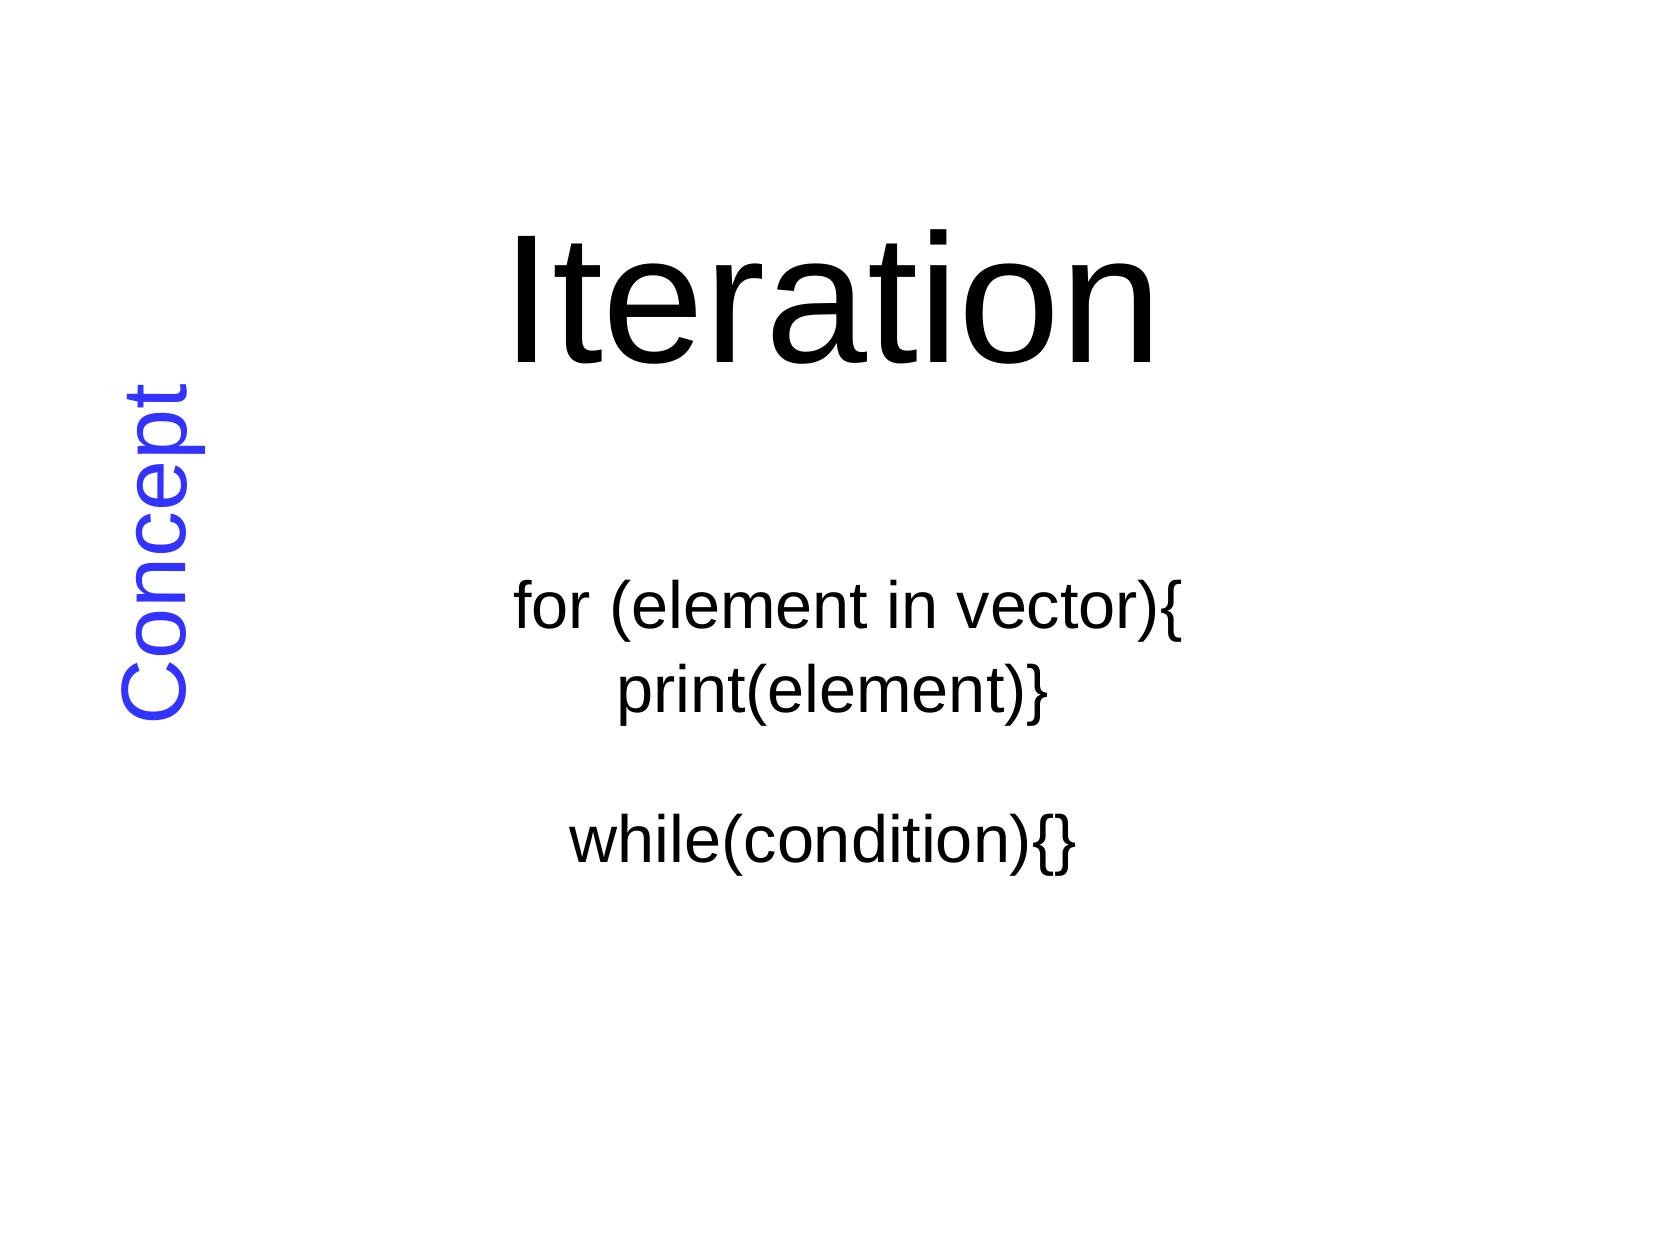

Iteration
 for (element in vector){
print(element)}
while(condition){}
# Concept